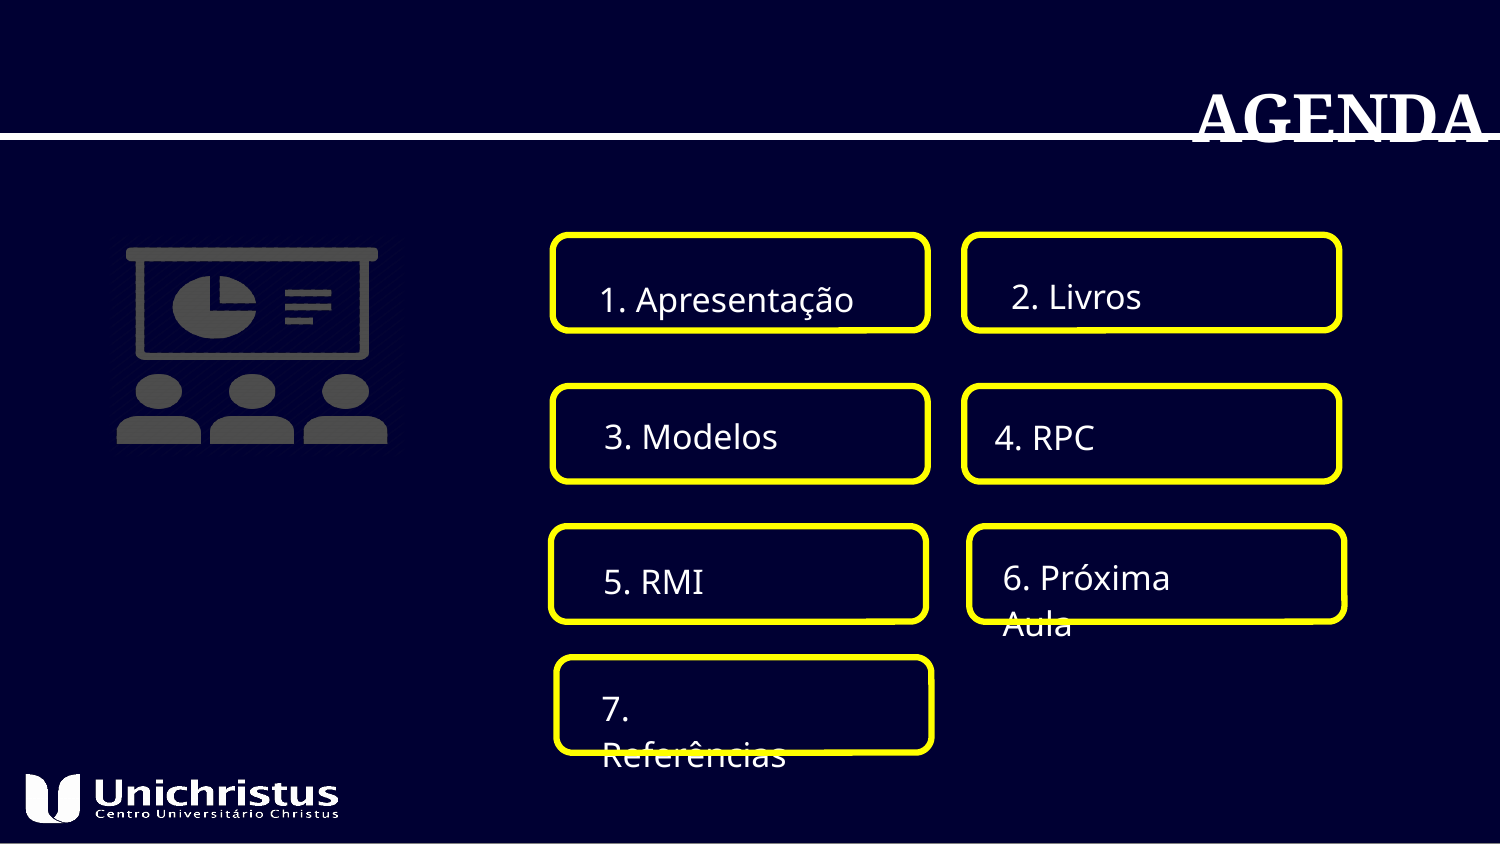

AGENDA
2. Livros
1. Apresentação
3. Modelos
4. RPC
6. Próxima Aula
5. RMI
7. Referências